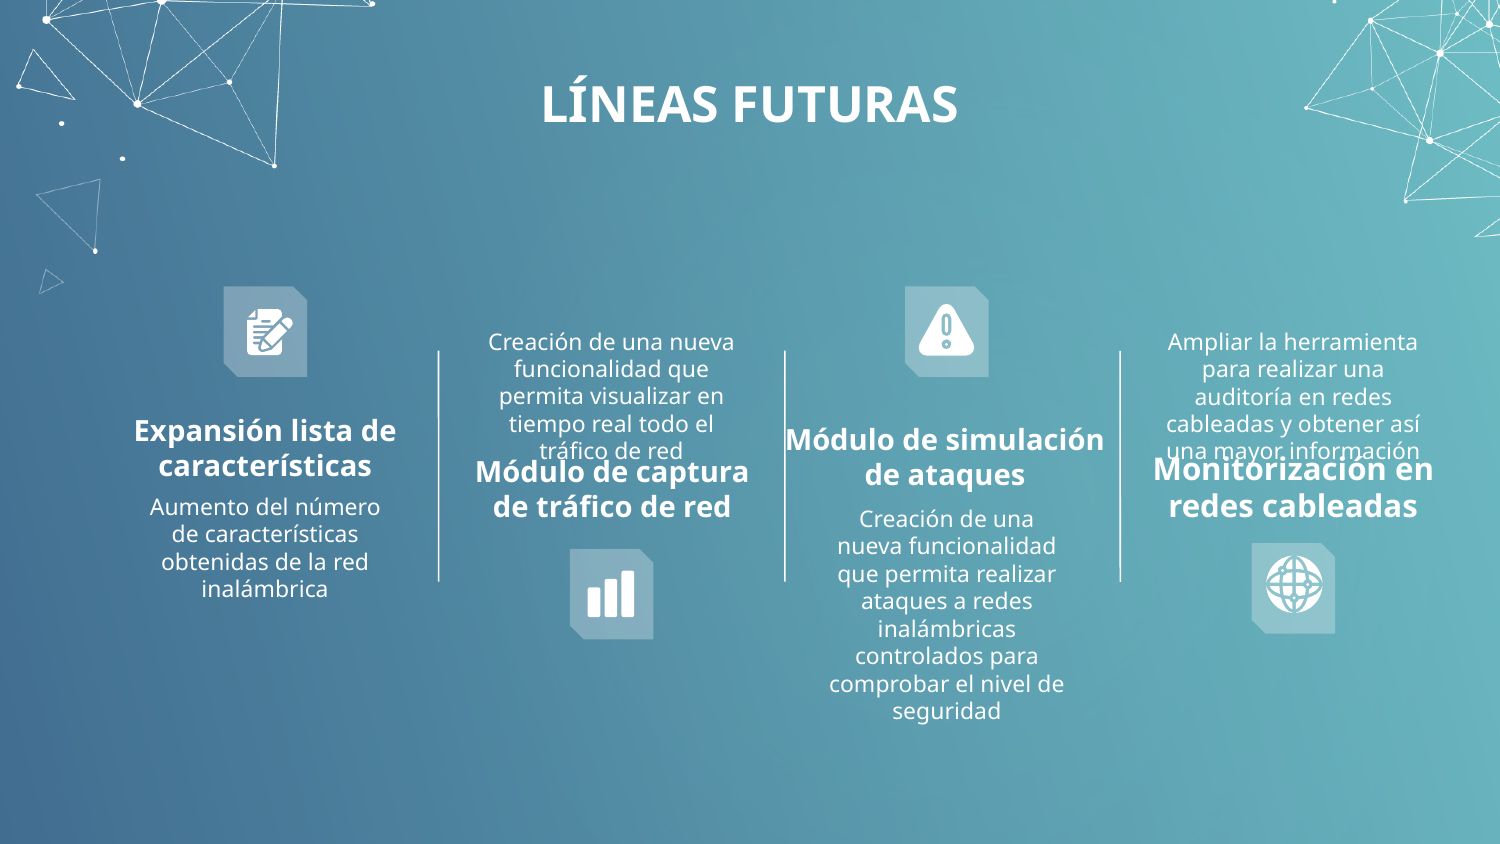

# LÍNEAS FUTURAS
Creación de una nueva funcionalidad que permita visualizar en tiempo real todo el tráfico de red
Ampliar la herramienta para realizar una auditoría en redes cableadas y obtener así una mayor información
Módulo de simulación de ataques
Expansión lista de características
Aumento del número de características obtenidas de la red inalámbrica
Módulo de captura de tráfico de red
Monitorización en redes cableadas
Creación de una nueva funcionalidad que permita realizar ataques a redes inalámbricas controlados para comprobar el nivel de seguridad